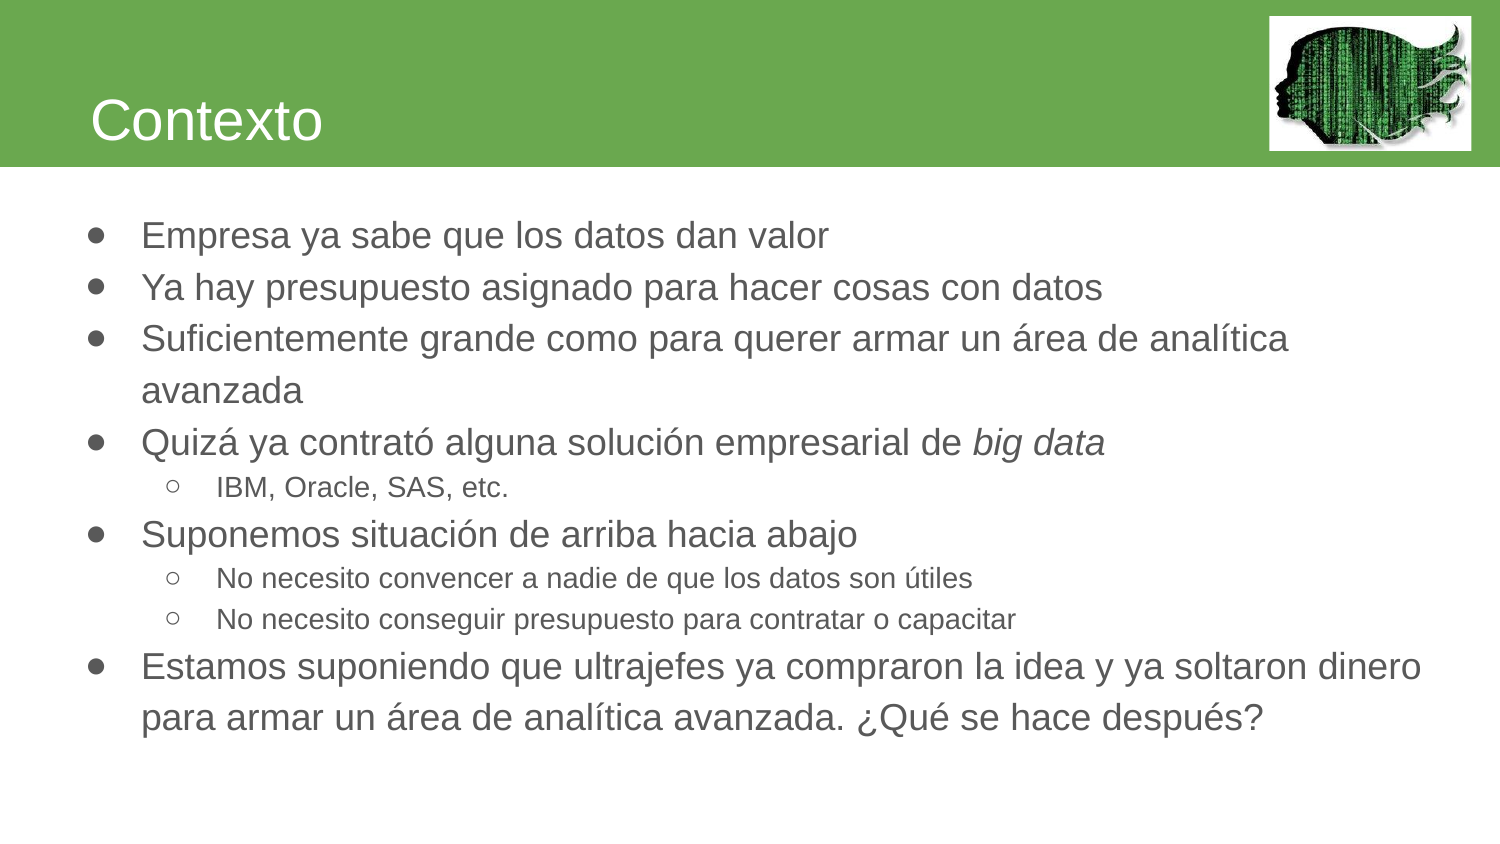

Contexto
# Empresa ya sabe que los datos dan valor
Ya hay presupuesto asignado para hacer cosas con datos
Suficientemente grande como para querer armar un área de analítica avanzada
Quizá ya contrató alguna solución empresarial de big data
IBM, Oracle, SAS, etc.
Suponemos situación de arriba hacia abajo
No necesito convencer a nadie de que los datos son útiles
No necesito conseguir presupuesto para contratar o capacitar
Estamos suponiendo que ultrajefes ya compraron la idea y ya soltaron dinero para armar un área de analítica avanzada. ¿Qué se hace después?